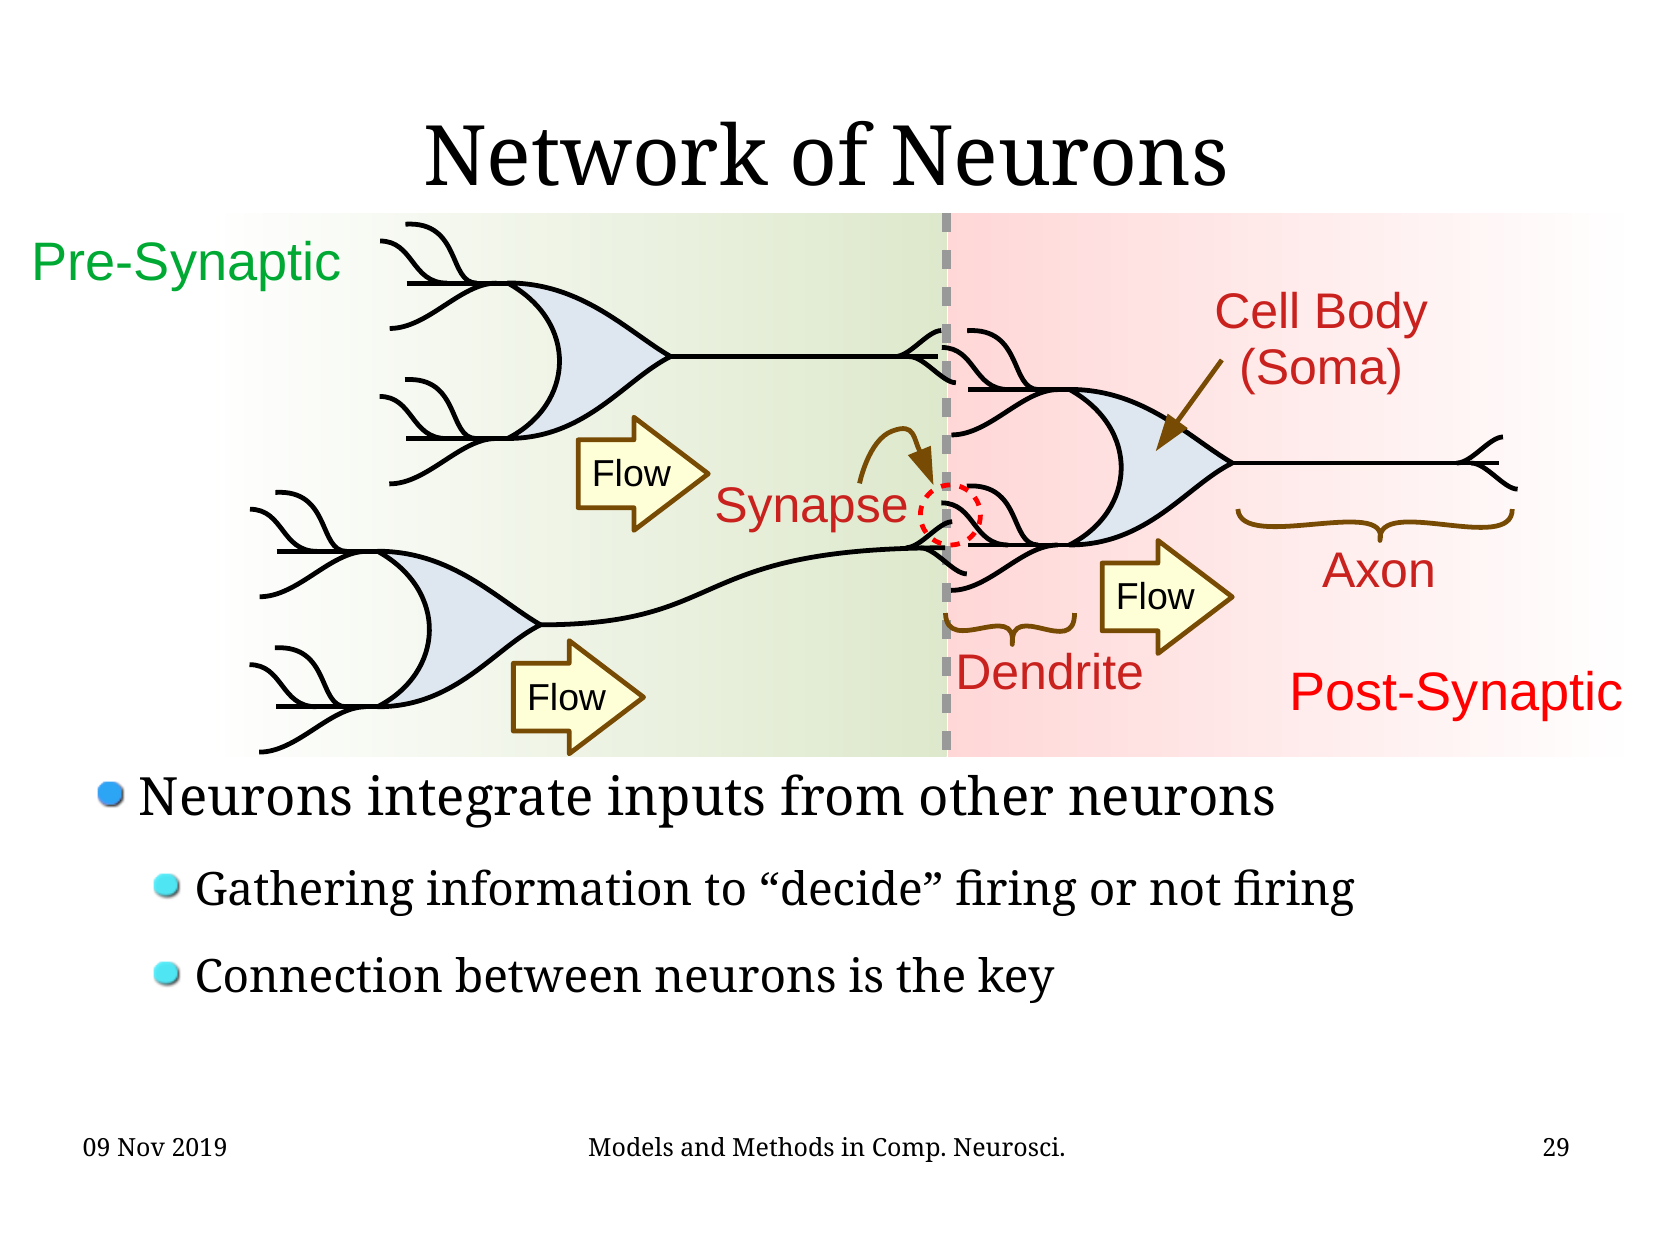

# Network of Neurons
Pre-Synaptic
Cell Body
(Soma)
 Flow
Synapse
Axon
 Flow
Dendrite
 Flow
Post-Synaptic
Neurons integrate inputs from other neurons
Gathering information to “decide” firing or not firing
Connection between neurons is the key
09 Nov 2019
Models and Methods in Comp. Neurosci.
29